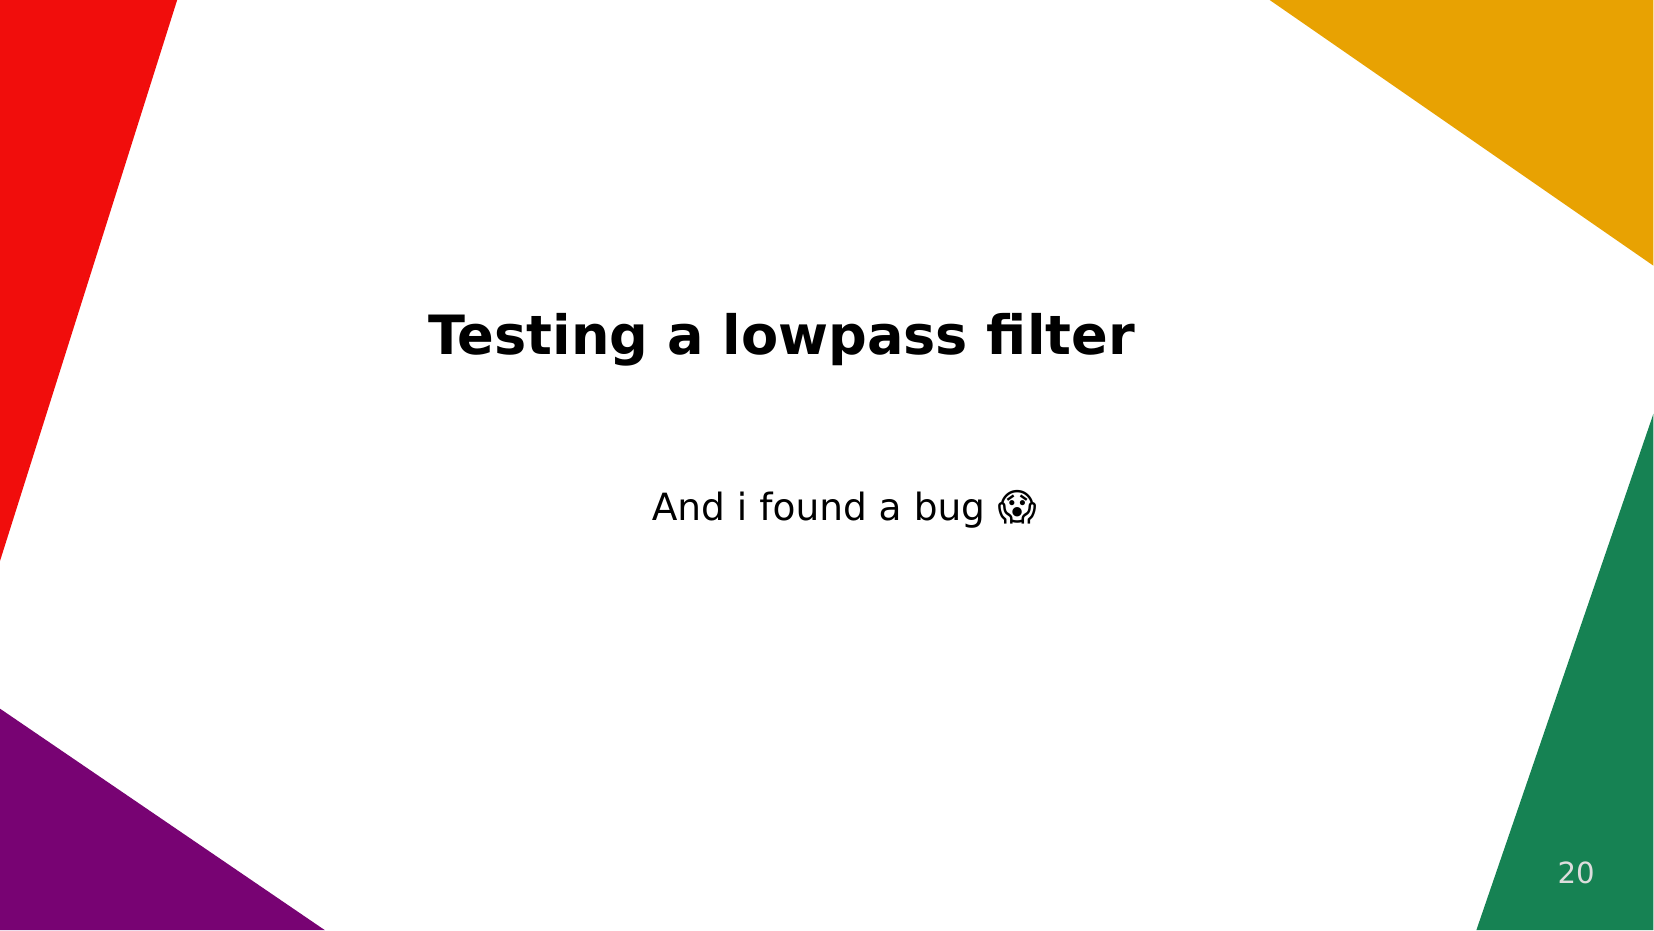

Testing a lowpass filter
And i found a bug 😱
20